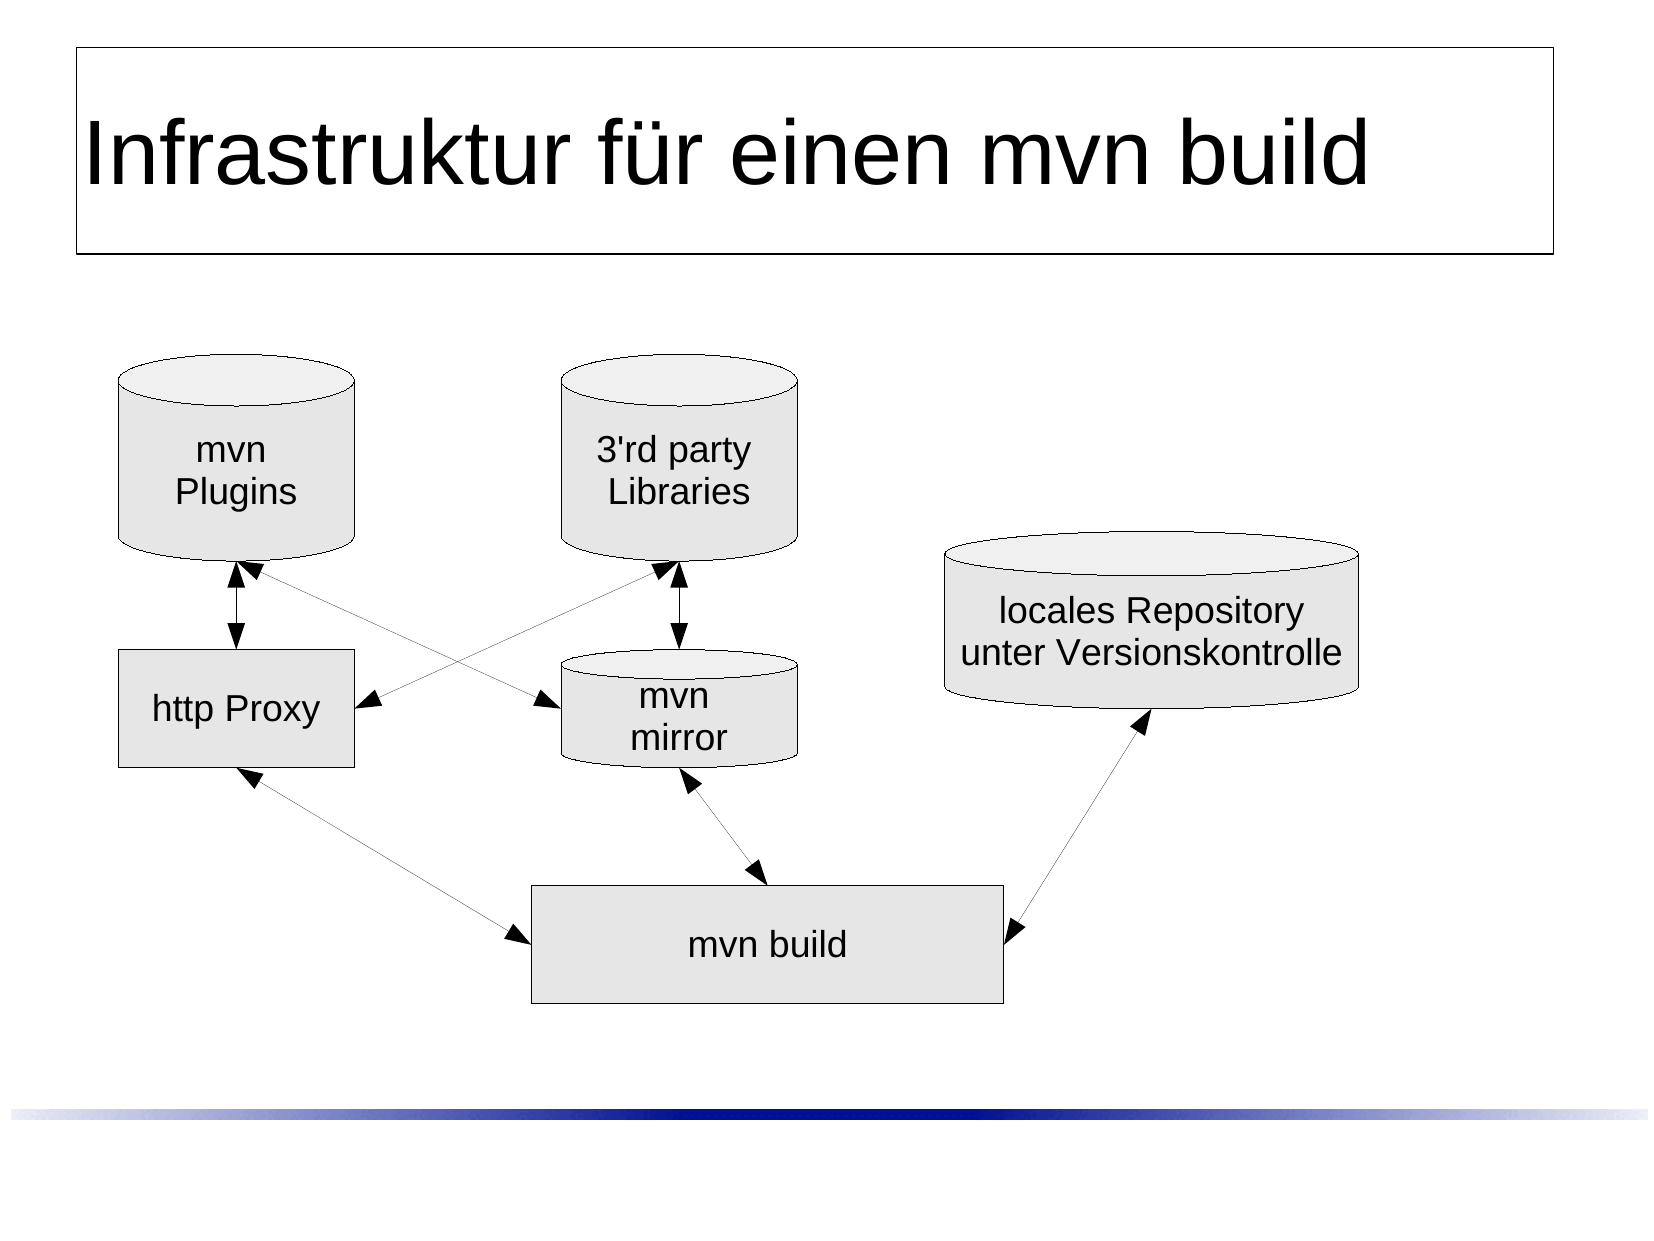

# Infrastruktur für einen mvn build
mvn
Plugins
3'rd party
Libraries
locales Repository
unter Versionskontrolle
http Proxy
mvn
mirror
mvn build